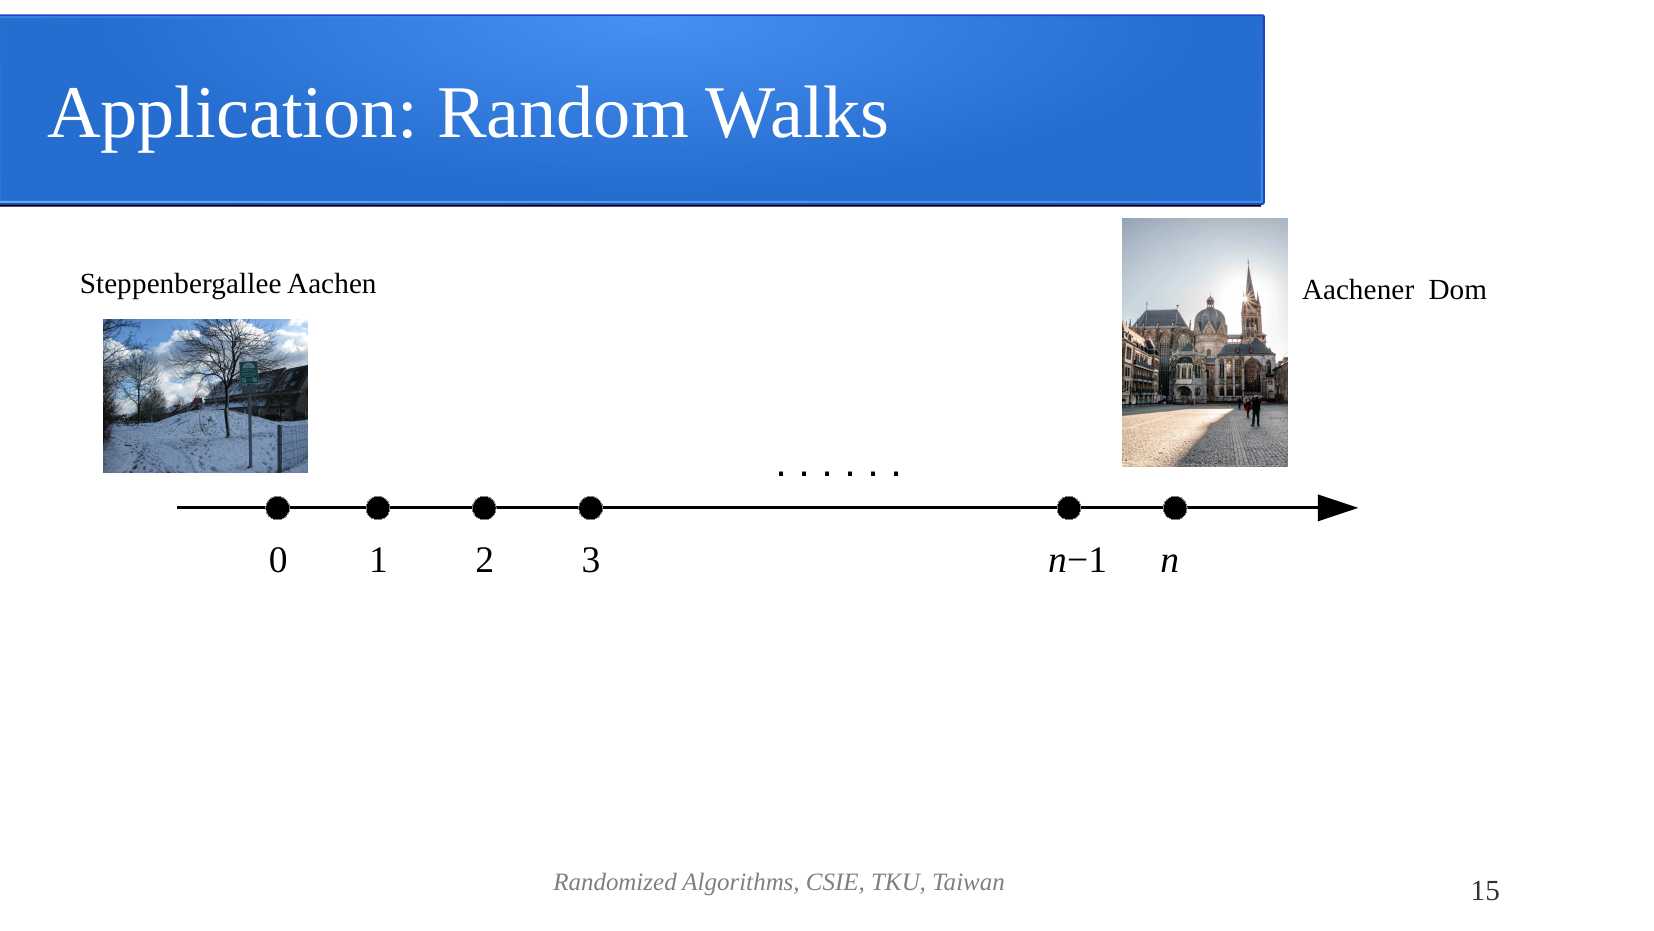

# Application: Random Walks
Steppenbergallee Aachen
Aachener Dom
. . . . . .
0
1
2
3
n−1
n
Randomized Algorithms, CSIE, TKU, Taiwan
15